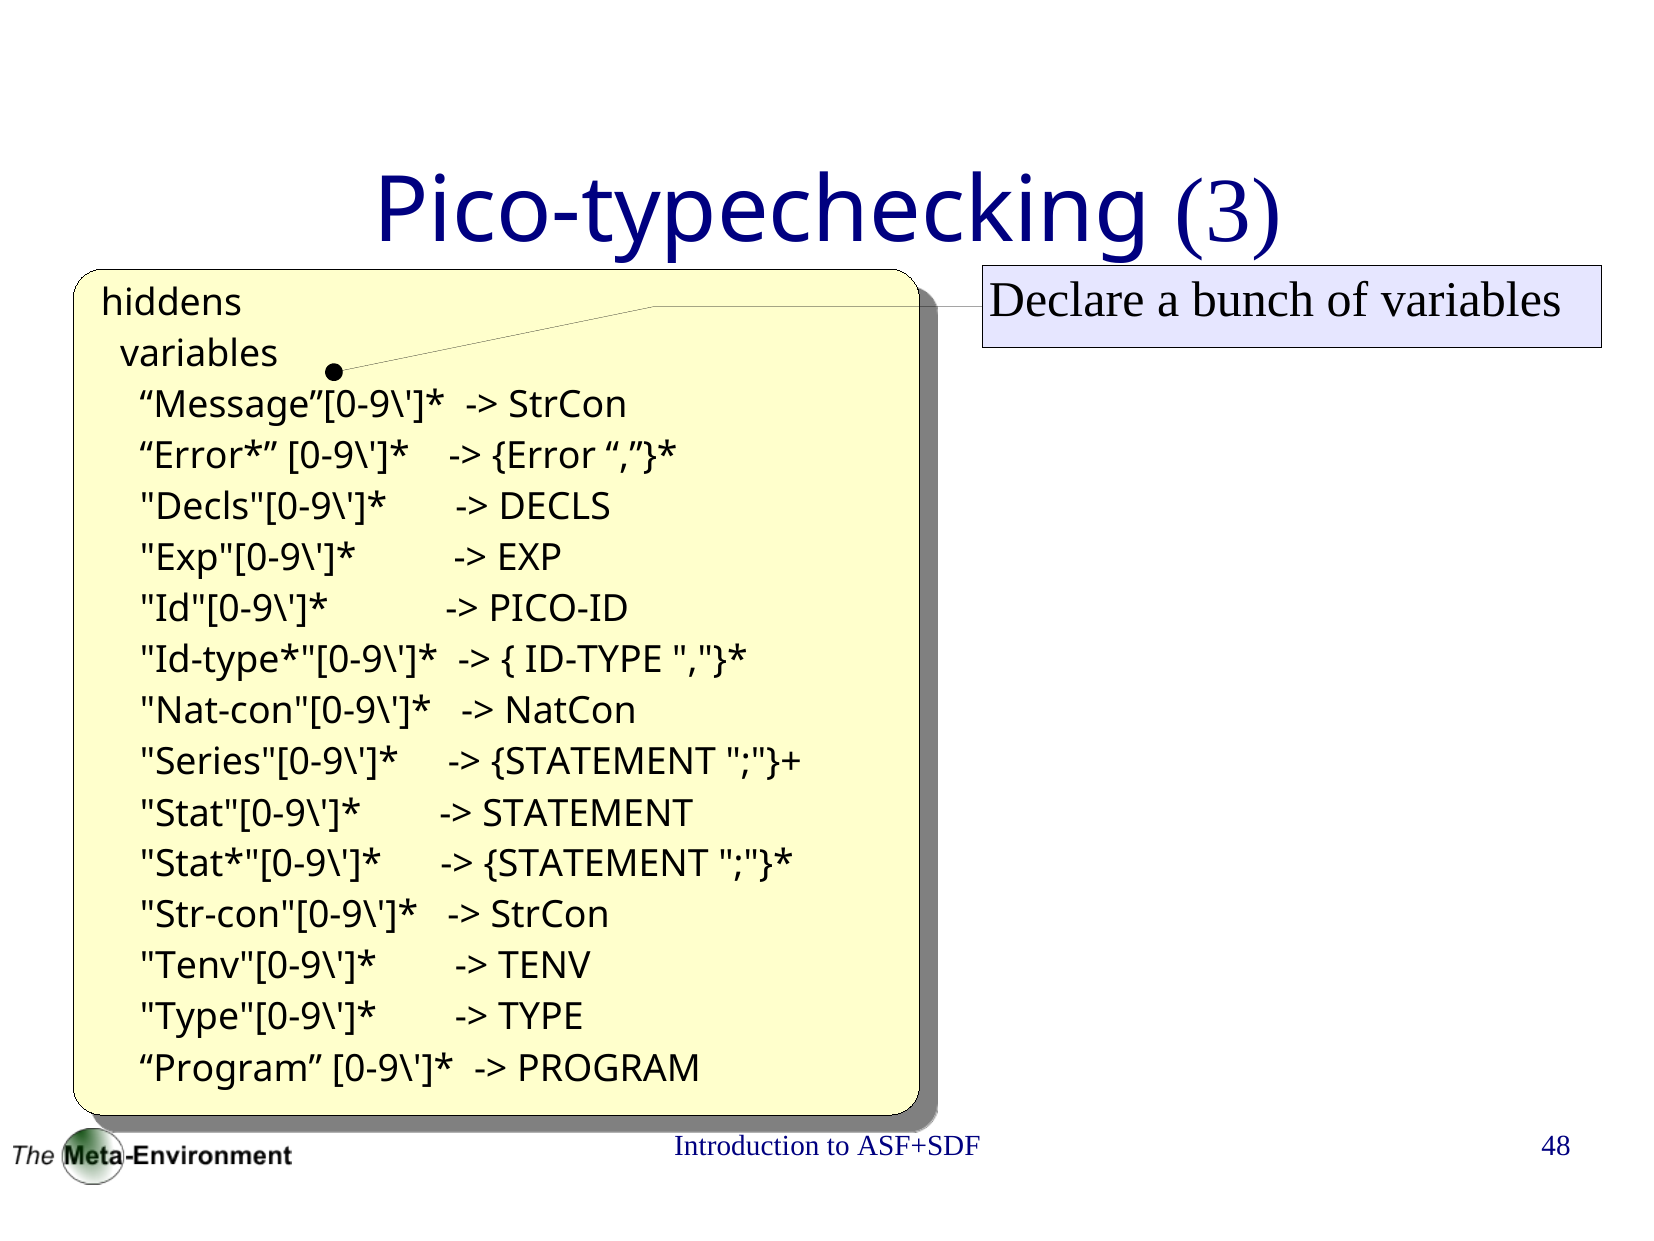

# Pico-typechecking (3)
hiddens
 variables
 “Message”[0-9\']* -> StrCon
 “Error*” [0-9\']* -> {Error “,”}*
 "Decls"[0-9\']* -> DECLS
 "Exp"[0-9\']* -> EXP
 "Id"[0-9\']* -> PICO-ID
 "Id-type*"[0-9\']* -> { ID-TYPE ","}*
 "Nat-con"[0-9\']* -> NatCon
 "Series"[0-9\']* -> {STATEMENT ";"}+
 "Stat"[0-9\']* -> STATEMENT
 "Stat*"[0-9\']* -> {STATEMENT ";"}*
 "Str-con"[0-9\']* -> StrCon
 "Tenv"[0-9\']* -> TENV
 "Type"[0-9\']* -> TYPE
 “Program” [0-9\']* -> PROGRAM
48